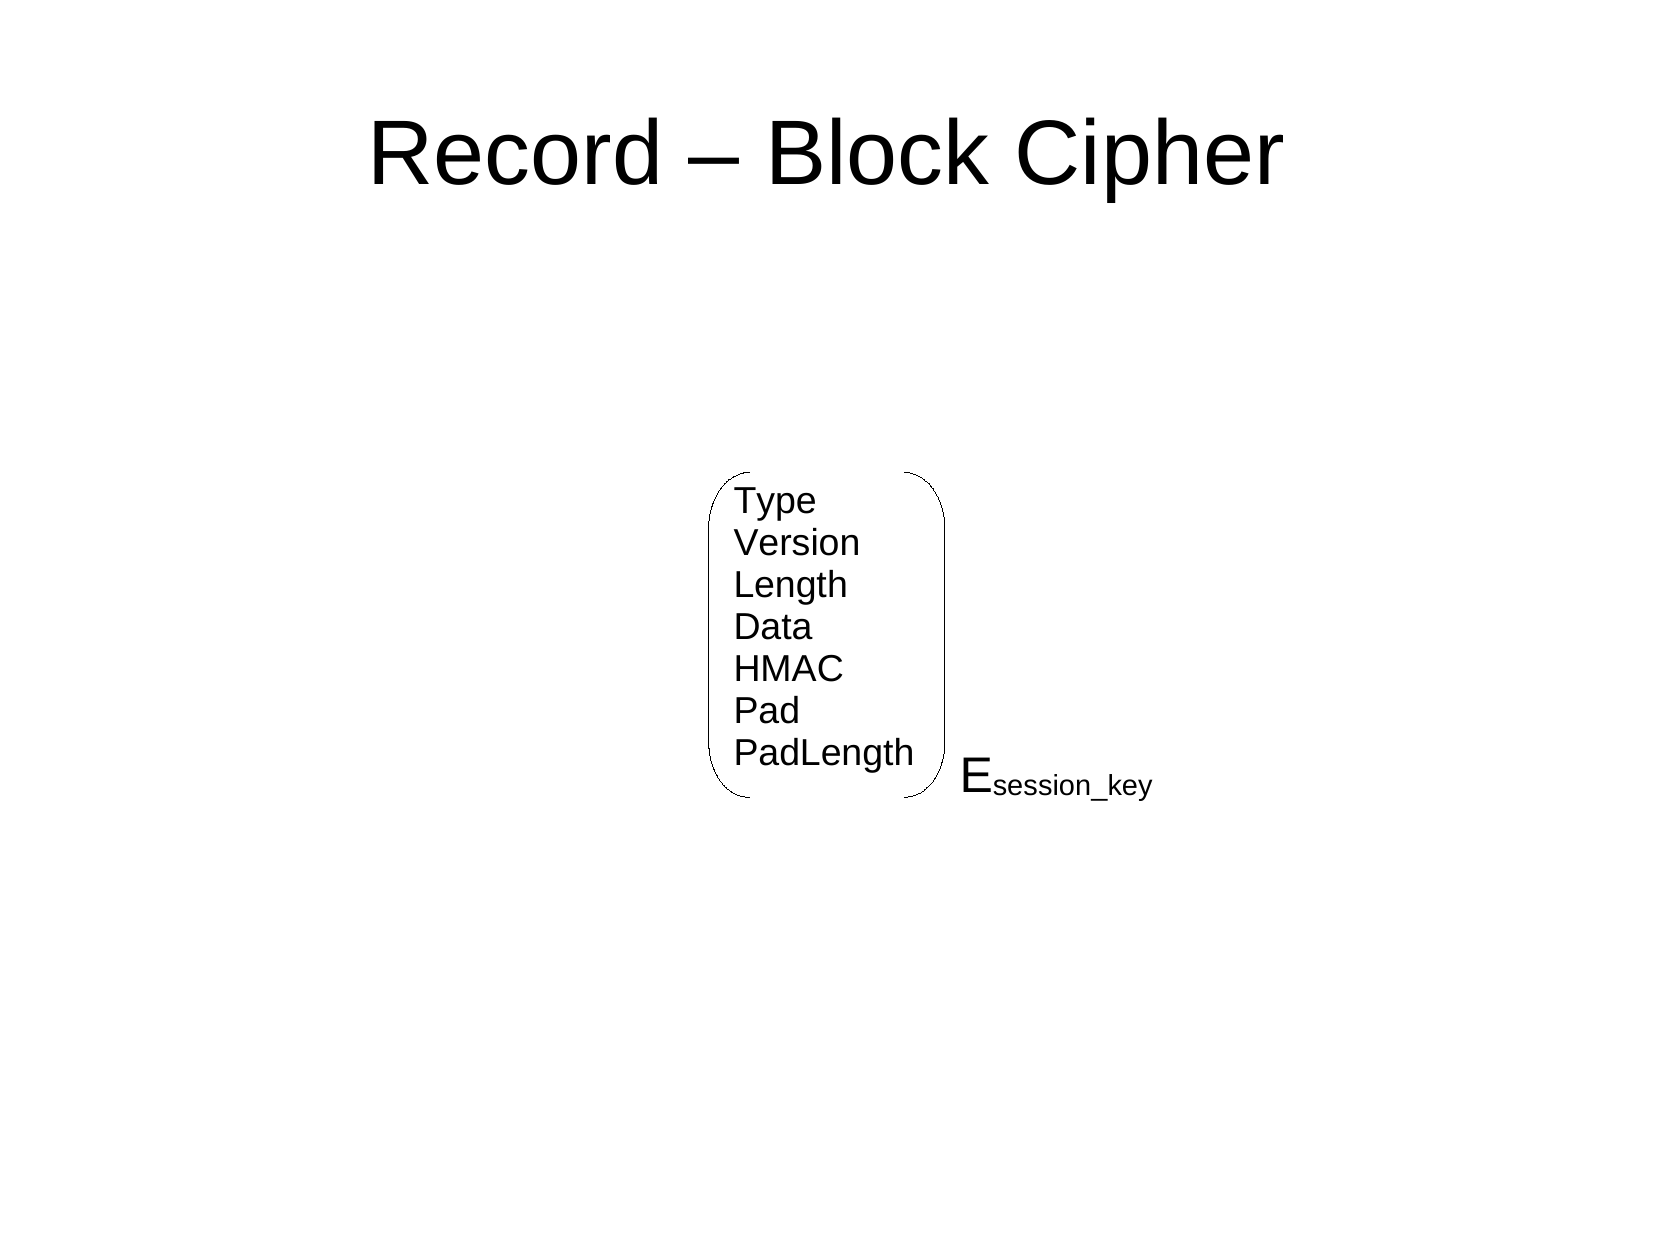

# Record – Block Cipher
Type
Version
Length
Data
HMAC
Pad
PadLength
Esession_key